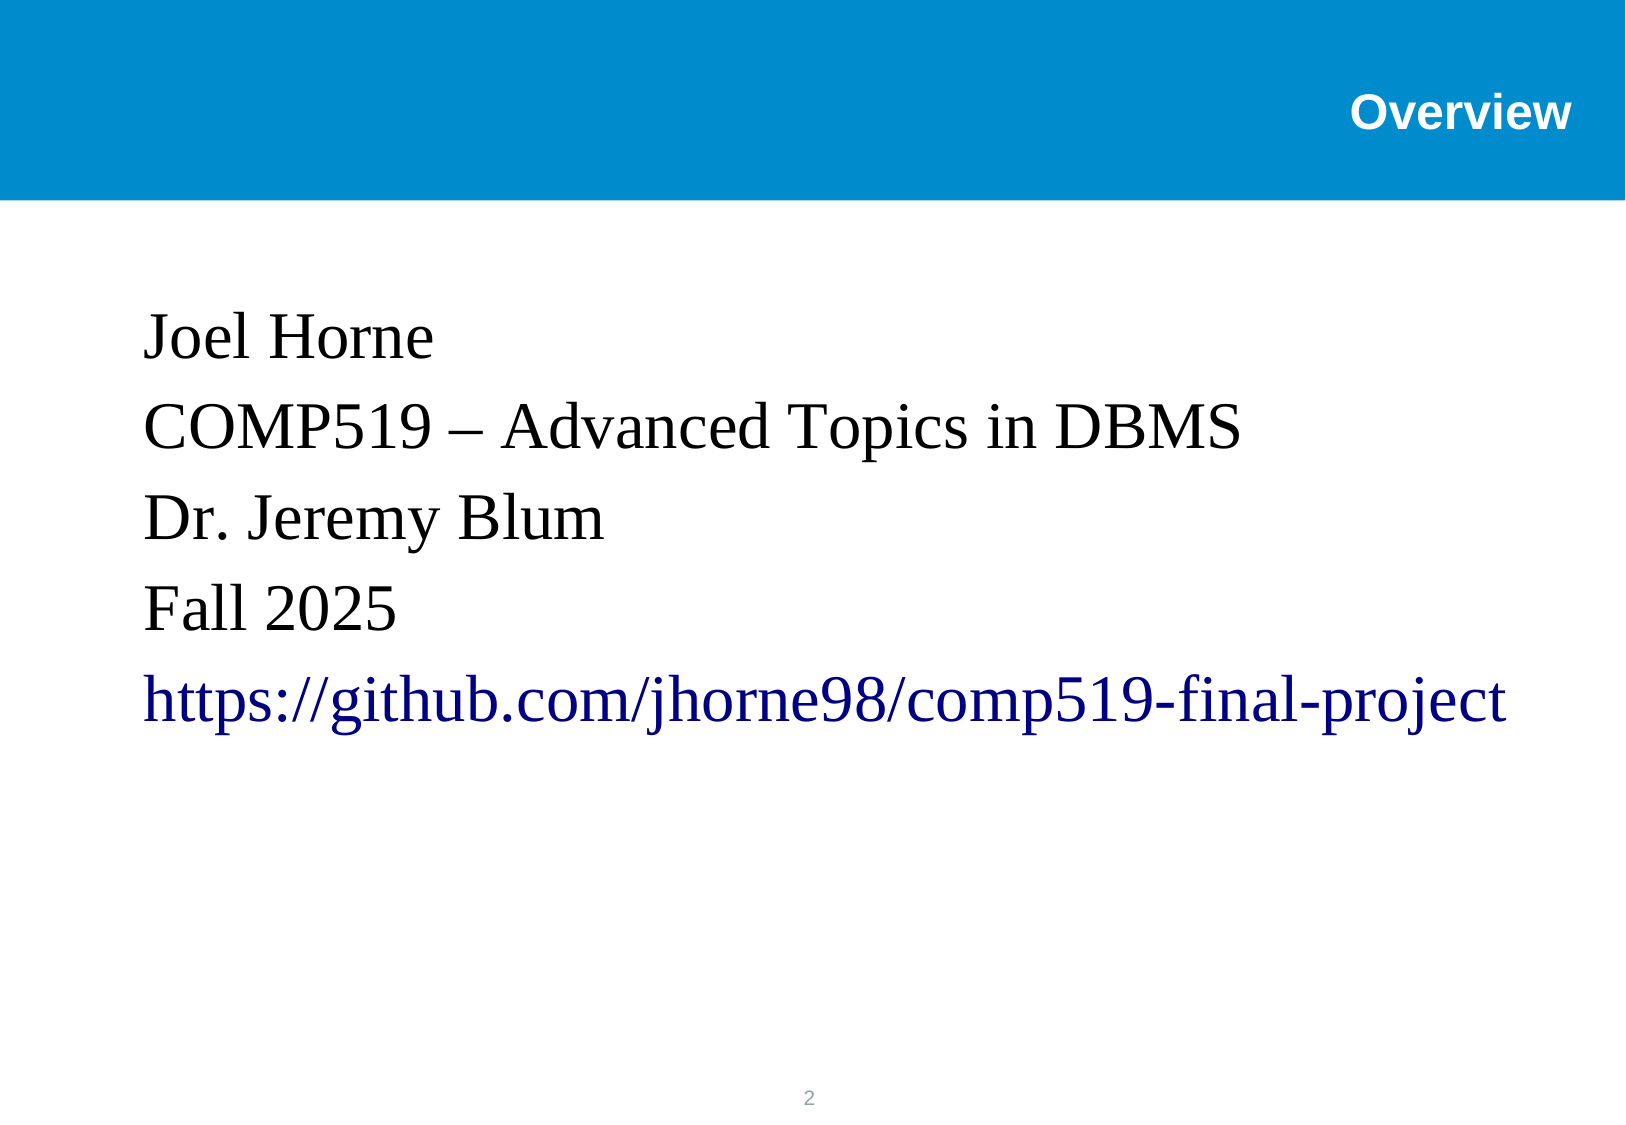

# Overview
Joel Horne
COMP519 – Advanced Topics in DBMS
Dr. Jeremy Blum
Fall 2025
https://github.com/jhorne98/comp519-final-project